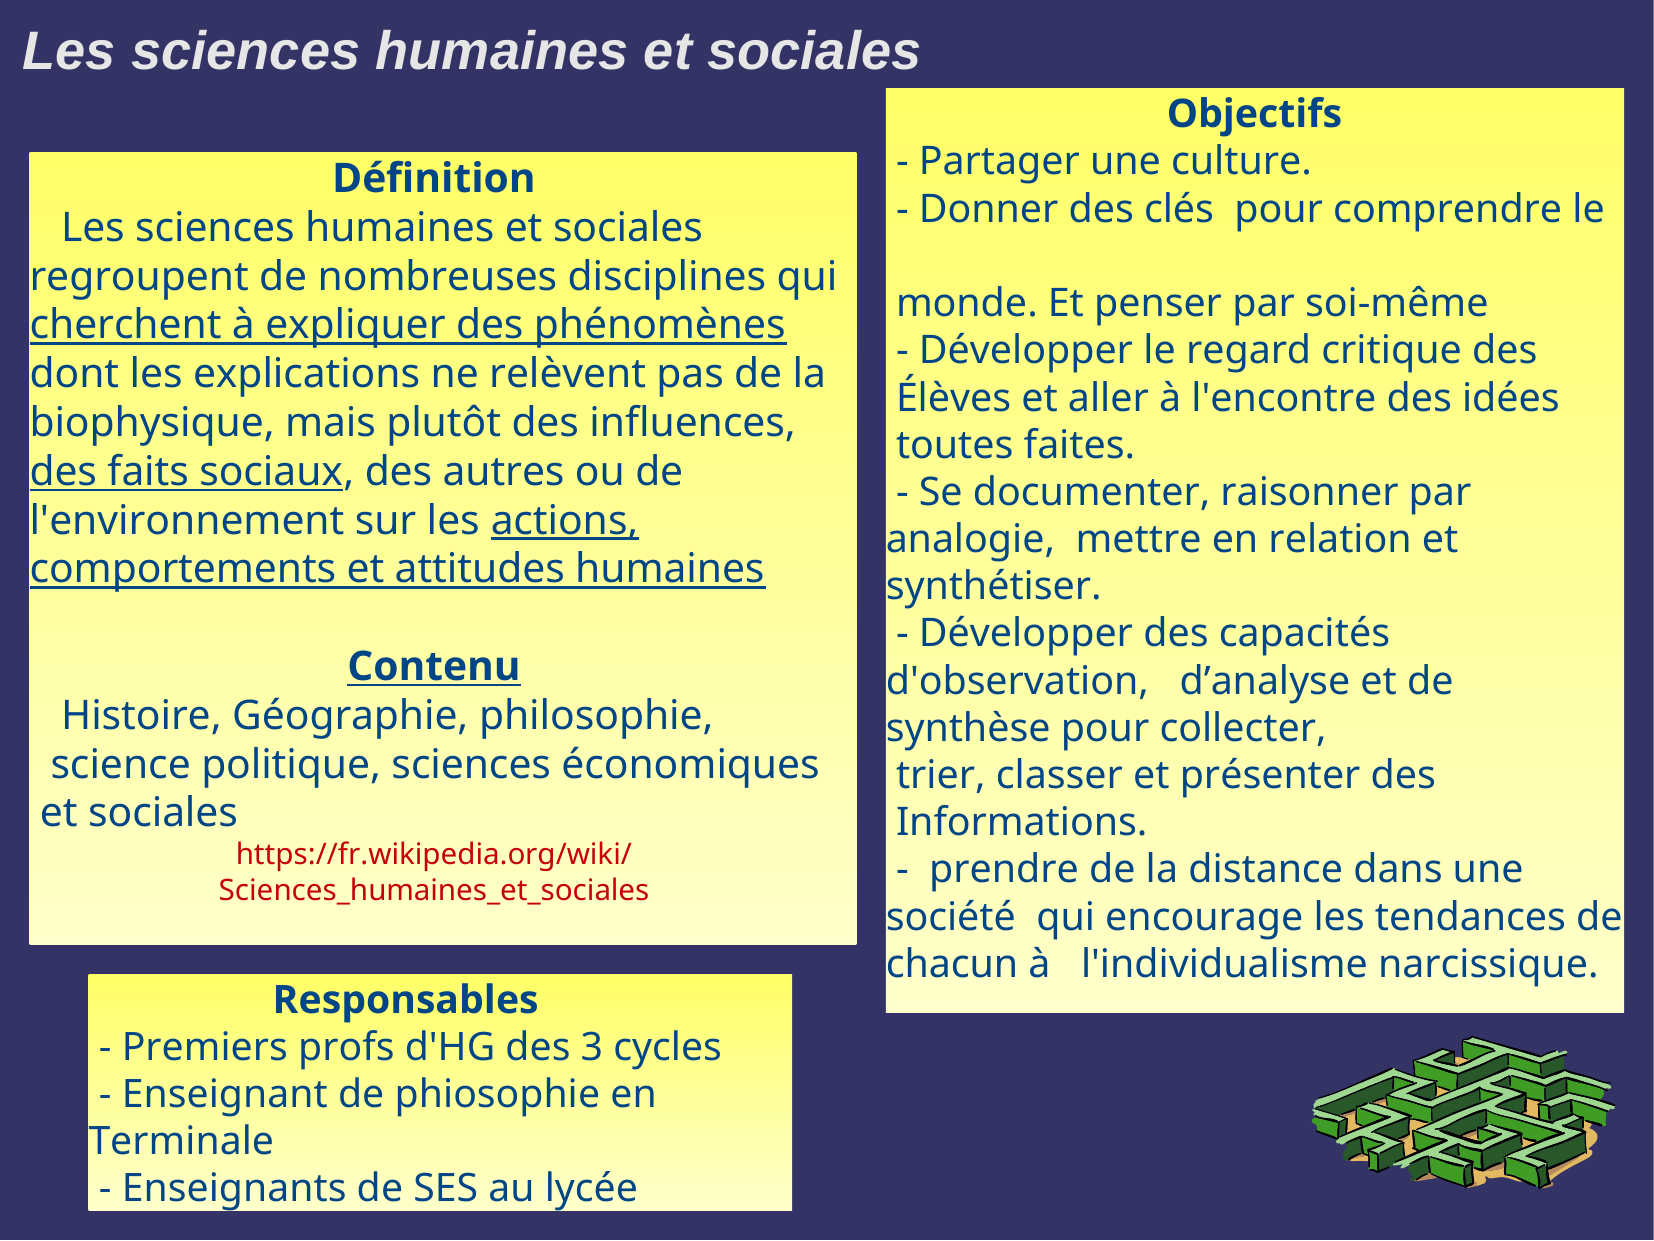

# Les sciences humaines et sociales
Objectifs
 - Partager une culture.
 - Donner des clés pour comprendre le
 monde. Et penser par soi-même
 - Développer le regard critique des
 Élèves et aller à l'encontre des idées
 toutes faites.
 - Se documenter, raisonner par analogie, mettre en relation et synthétiser.
 - Développer des capacités d'observation, d’analyse et de synthèse pour collecter,
 trier, classer et présenter des
 Informations.
 - prendre de la distance dans une société qui encourage les tendances de chacun à l'individualisme narcissique.
Définition
 Les sciences humaines et sociales regroupent de nombreuses disciplines qui cherchent à expliquer des phénomènes dont les explications ne relèvent pas de la biophysique, mais plutôt des influences, des faits sociaux, des autres ou de l'environnement sur les actions, comportements et attitudes humaines
Contenu
 Histoire, Géographie, philosophie,
 science politique, sciences économiques
 et sociales
https://fr.wikipedia.org/wiki/Sciences_humaines_et_sociales
Responsables
 - Premiers profs d'HG des 3 cycles
 - Enseignant de phiosophie en Terminale
 - Enseignants de SES au lycée